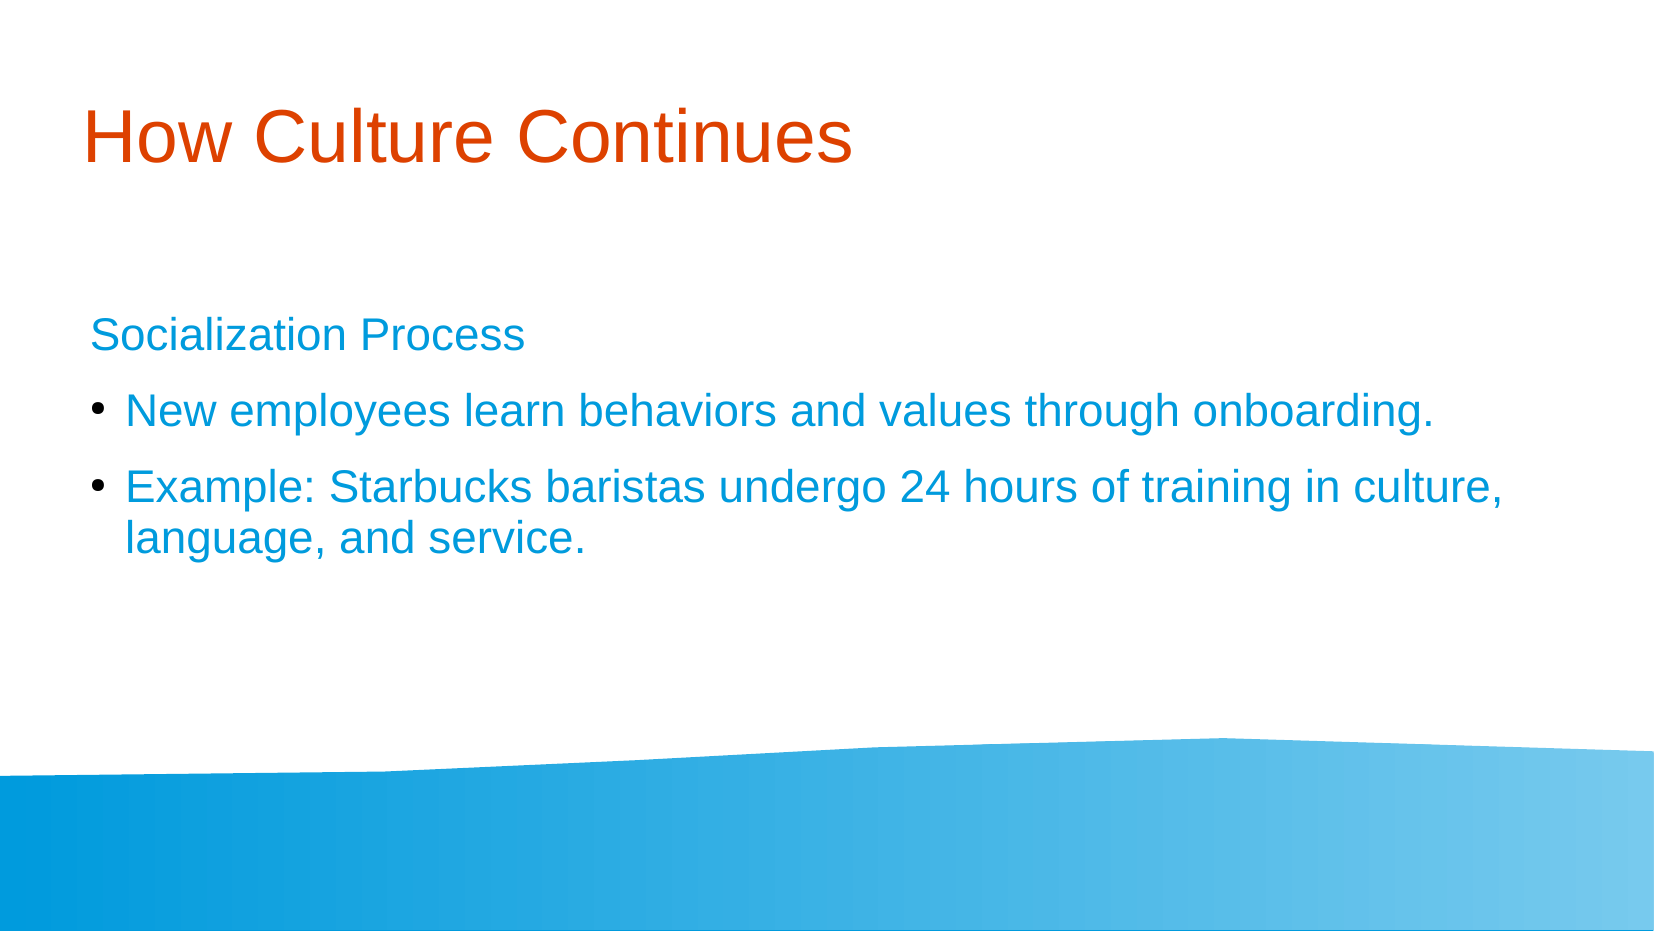

# How Culture Continues
Socialization Process
New employees learn behaviors and values through onboarding.
Example: Starbucks baristas undergo 24 hours of training in culture, language, and service.